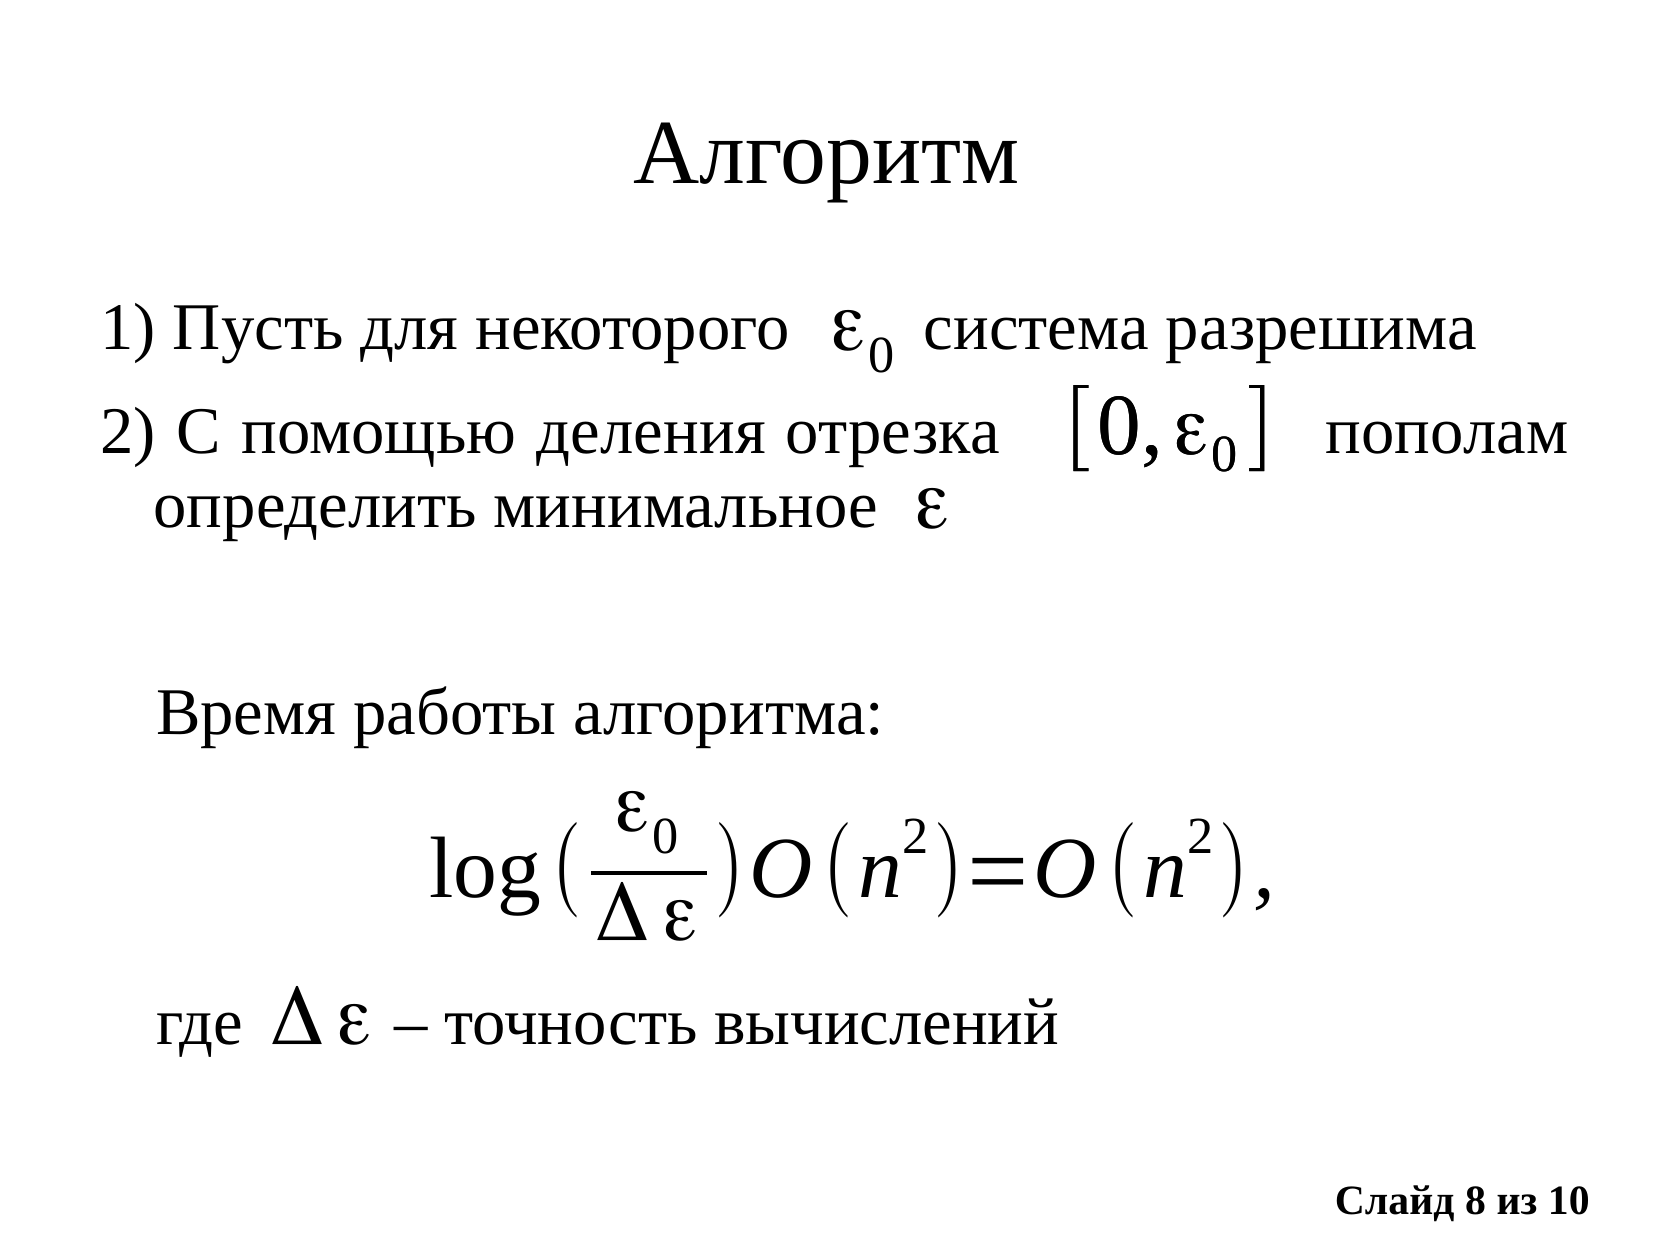

# Алгоритм
 Пусть для некоторого система разрешима
 С помощью деления отрезка пополам определить минимальное
Время работы алгоритма:
где – точность вычислений
8